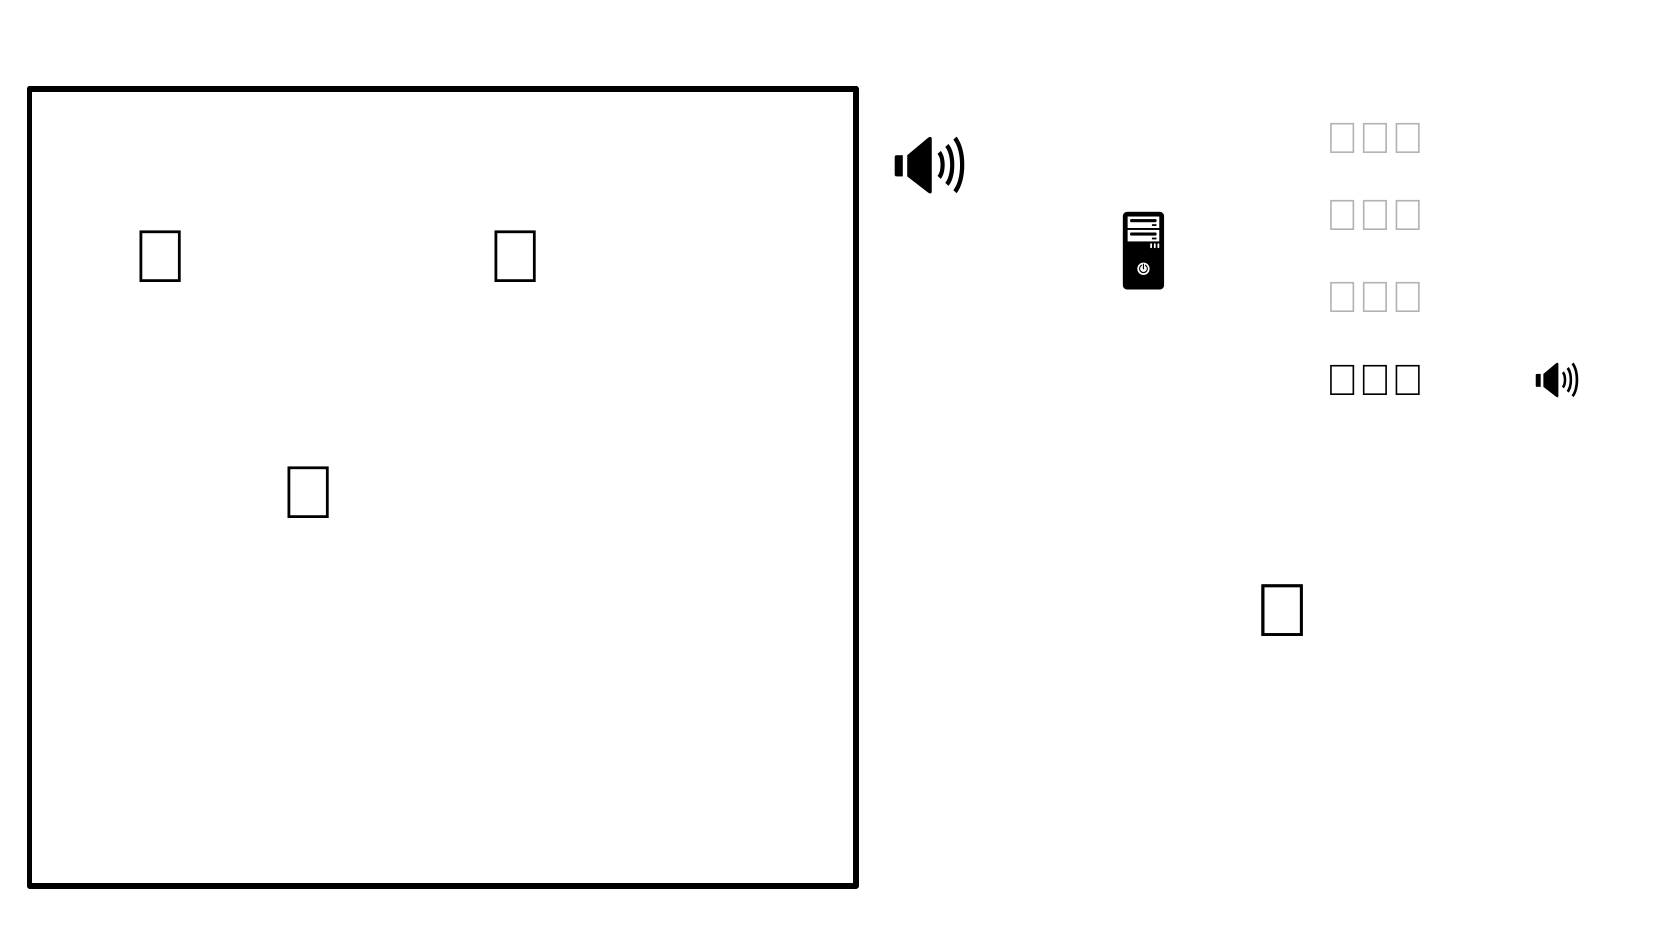

🎷🎸🎹
🔊
🎸🎺🥁
🥁
🎻
🖥️
🎹🎻🥁
🎹🎺🥁
🔊
🎹
🙂
🙂